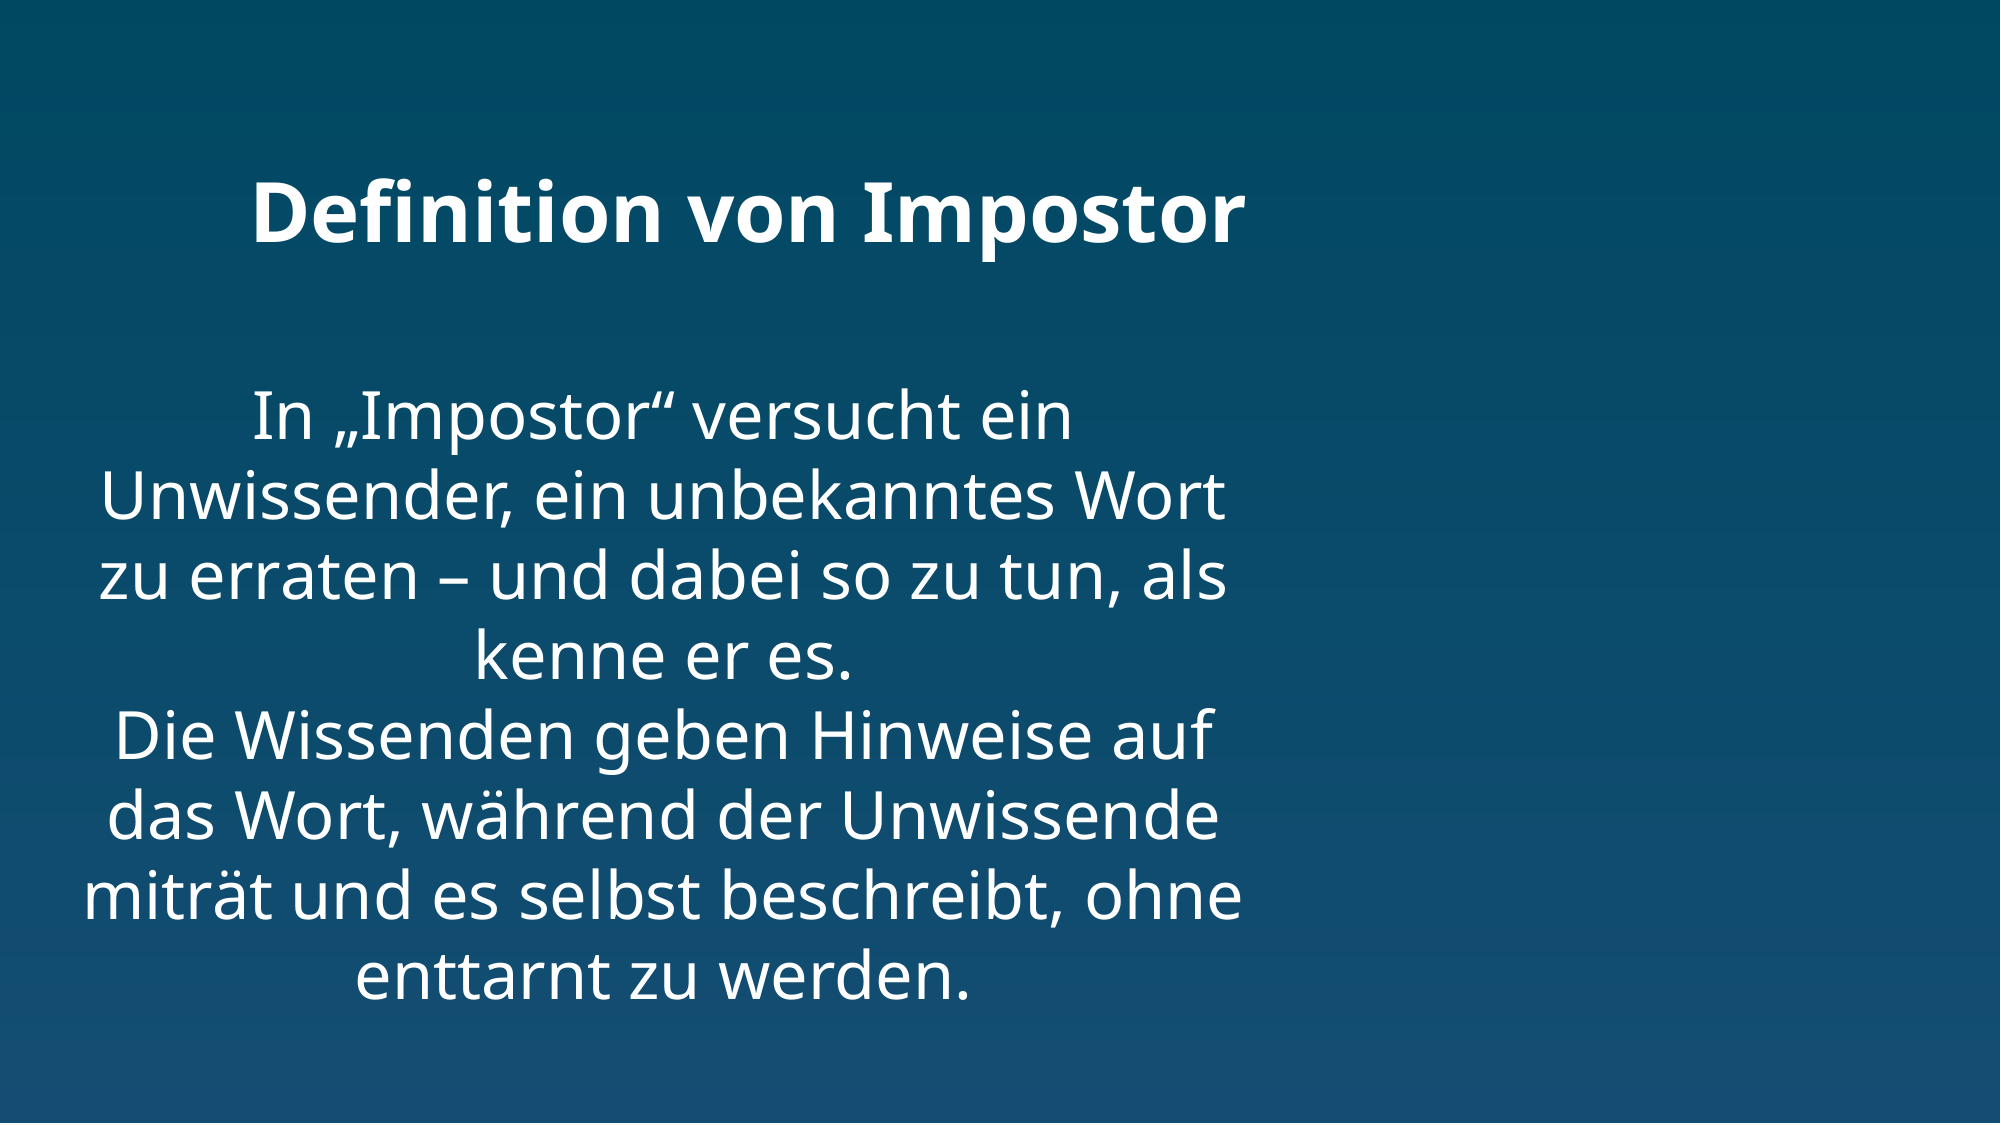

Definition von Impostor
In „Impostor“ versucht ein Unwissender, ein unbekanntes Wort zu erraten – und dabei so zu tun, als kenne er es.
Die Wissenden geben Hinweise auf das Wort, während der Unwissende miträt und es selbst beschreibt, ohne enttarnt zu werden.